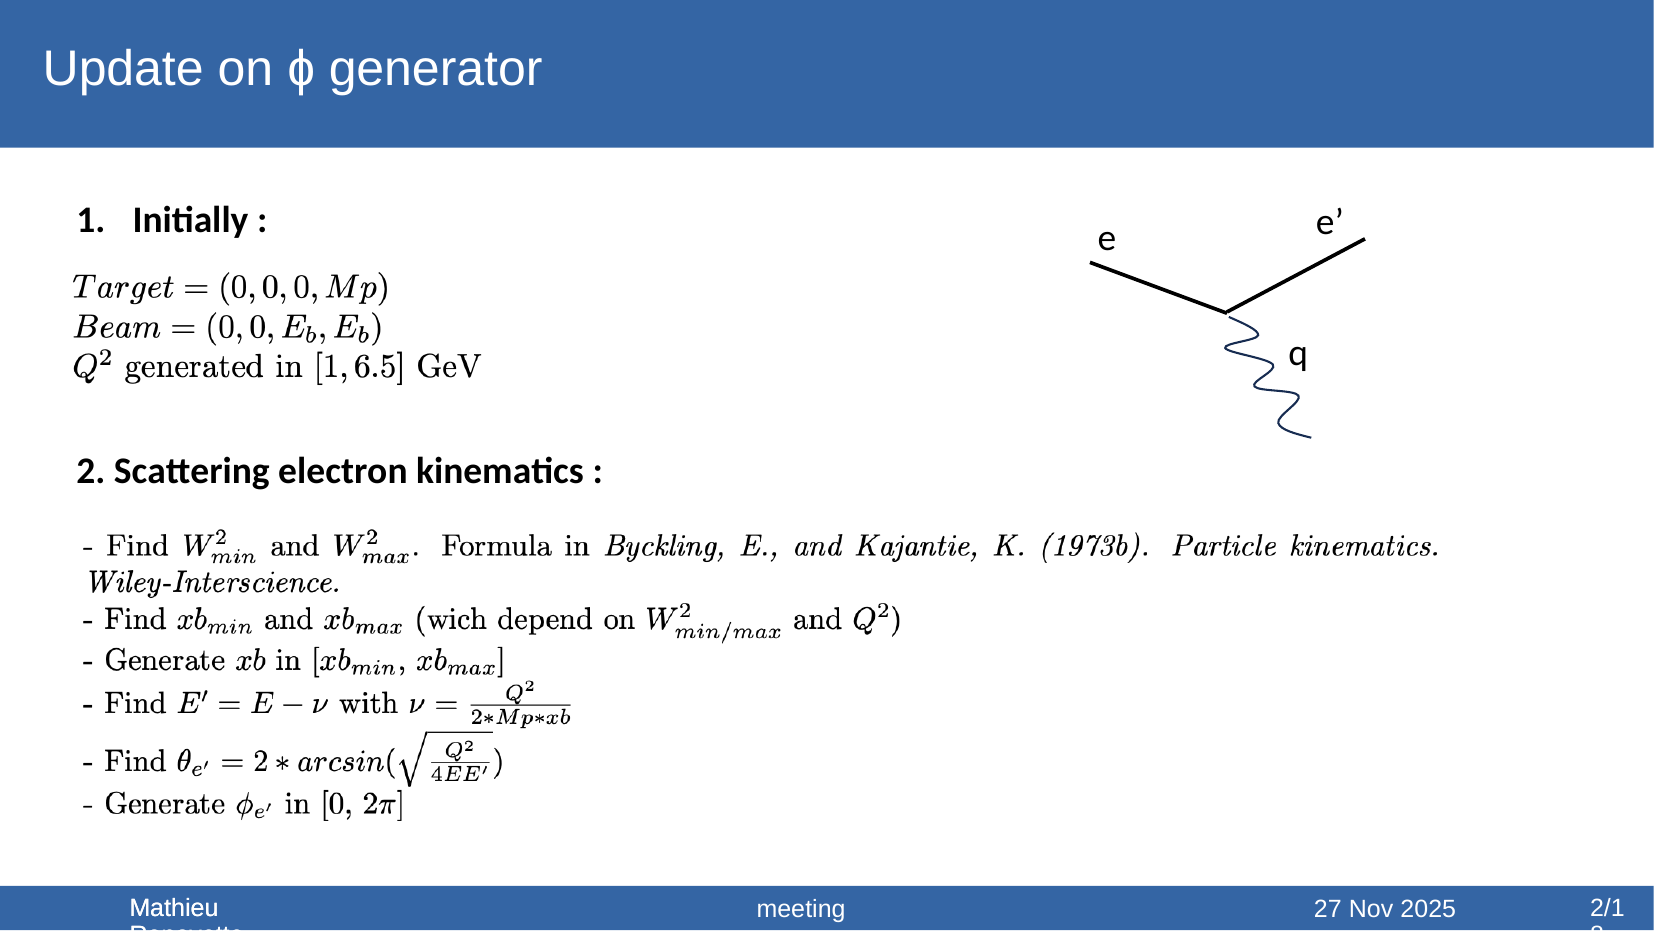

Update on ɸ generator
Initially :
e’
e
q
2. Scattering electron kinematics :
Mathieu Ronayette
2/18
Mathieu Ronayette
 meeting
27 Nov 2025